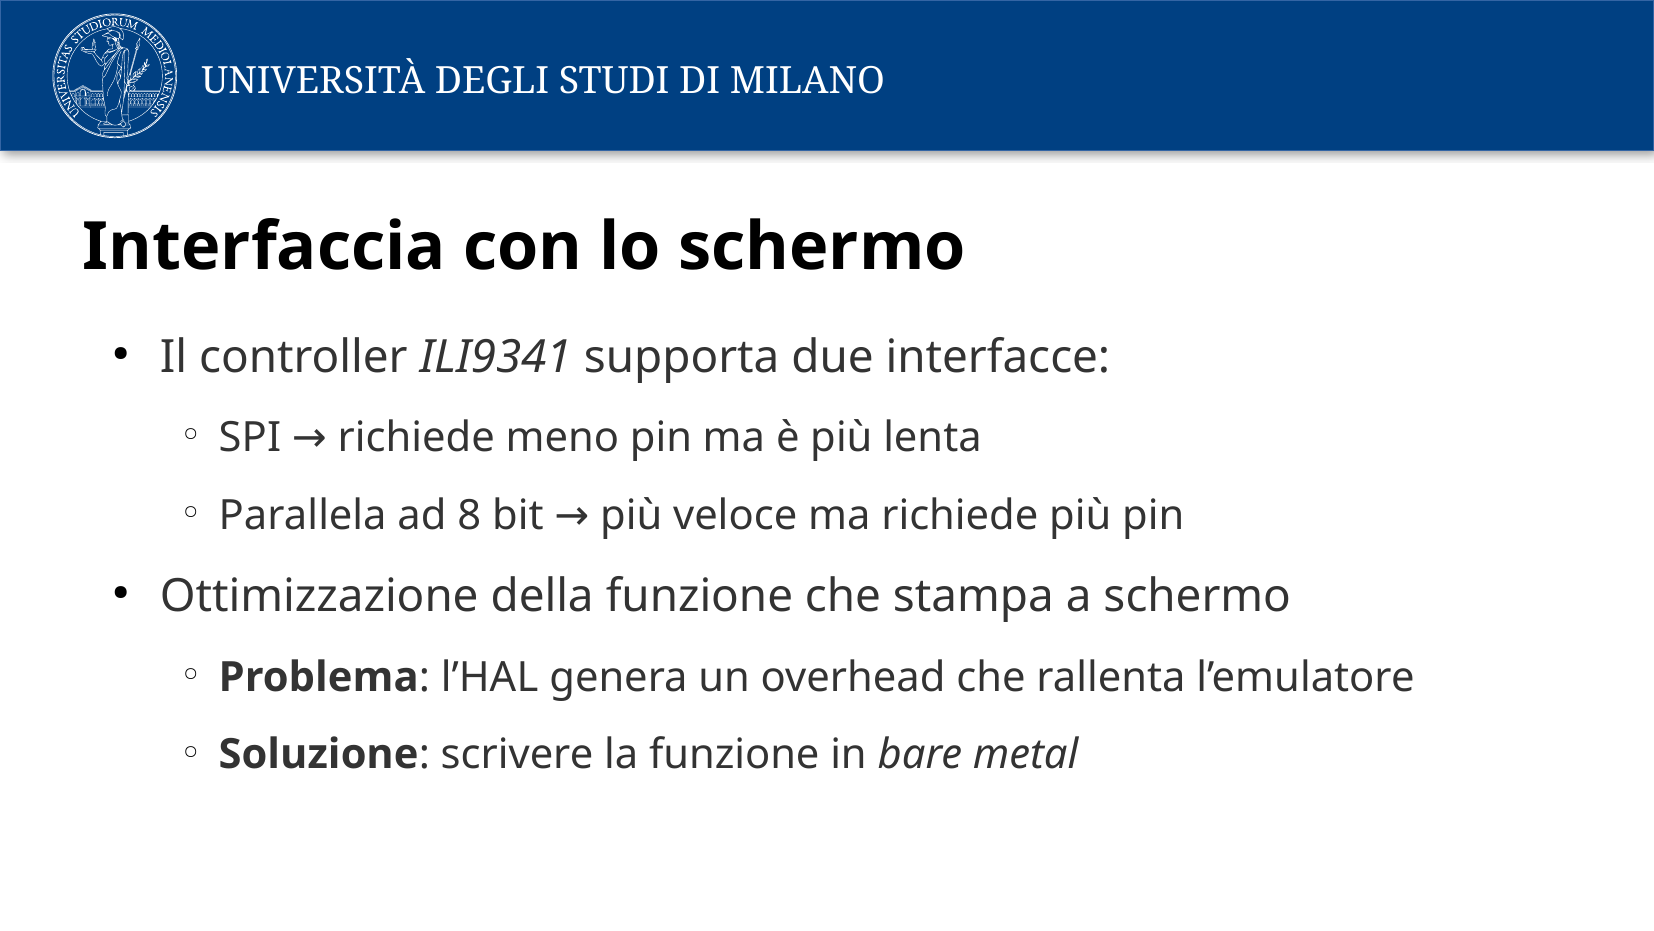

UNIVERSITÀ DEGLI STUDI DI MILANO
# Interfaccia con lo schermo
 Il controller ILI9341 supporta due interfacce:
SPI → richiede meno pin ma è più lenta
Parallela ad 8 bit → più veloce ma richiede più pin
 Ottimizzazione della funzione che stampa a schermo
Problema: l’HAL genera un overhead che rallenta l’emulatore
Soluzione: scrivere la funzione in bare metal